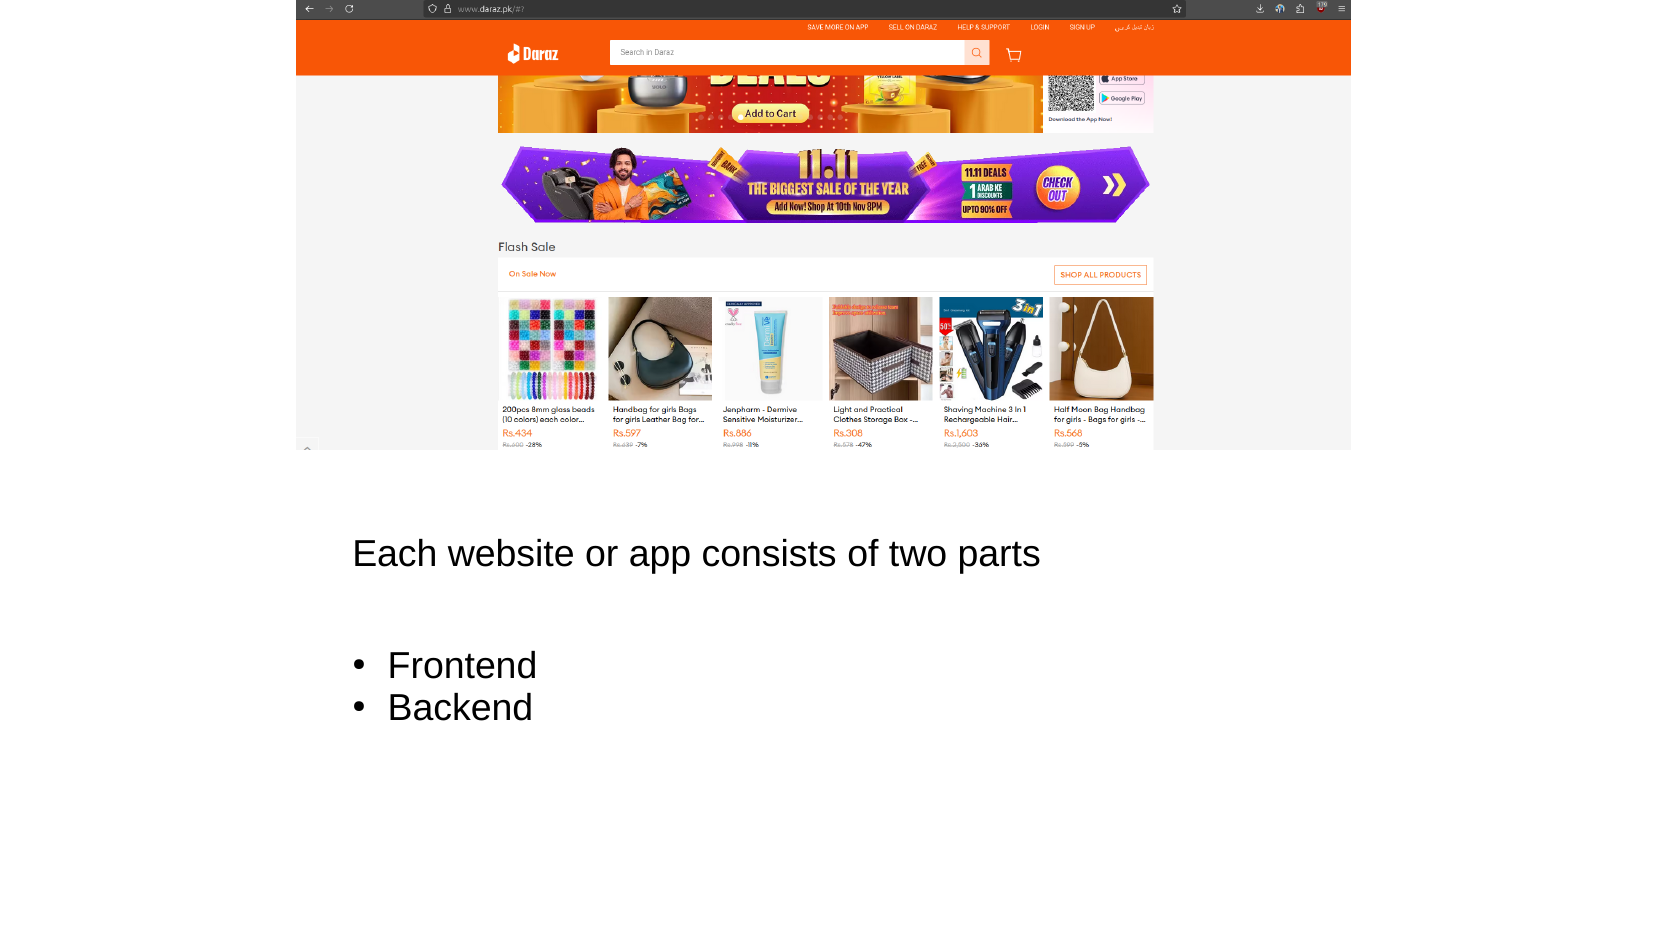

Each website or app consists of two parts
Frontend
Backend